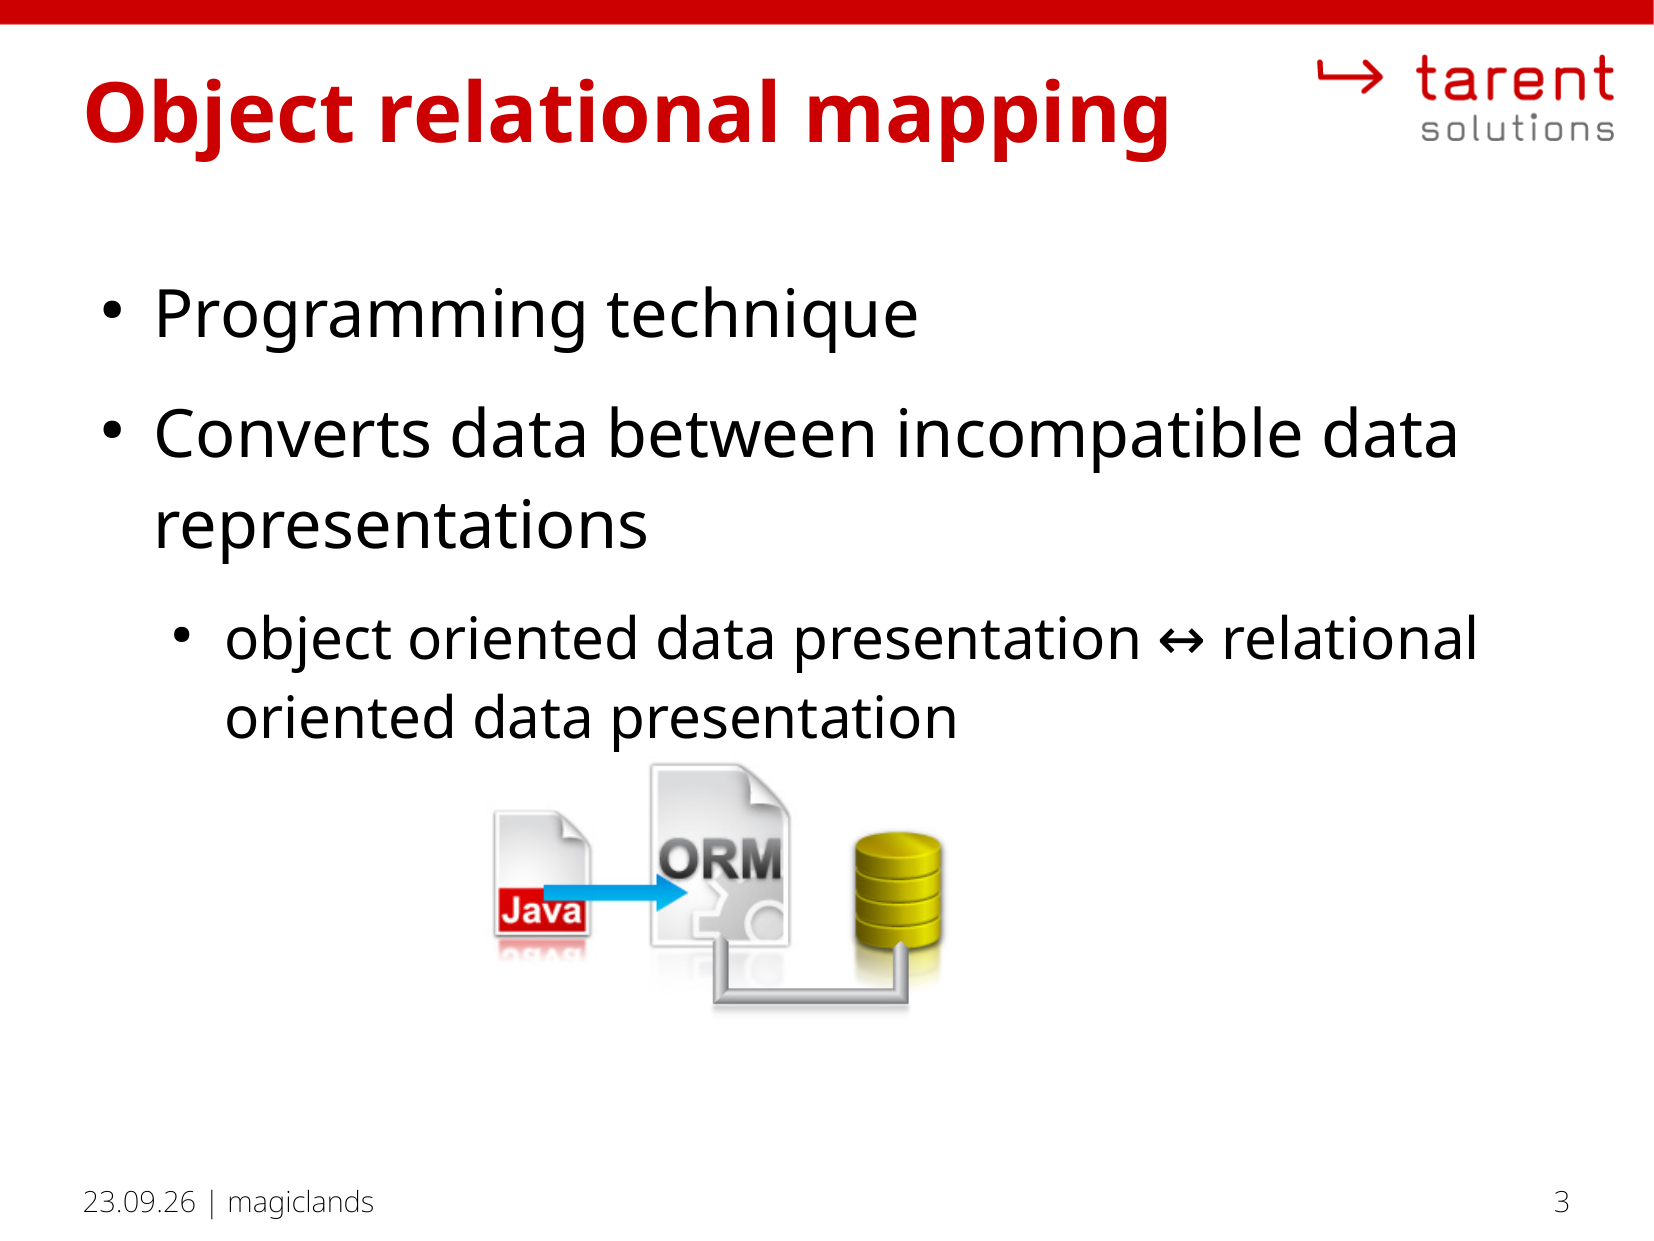

# Object relational mapping
Programming technique
Converts data between incompatible data representations
object oriented data presentation ↔ relational oriented data presentation
3